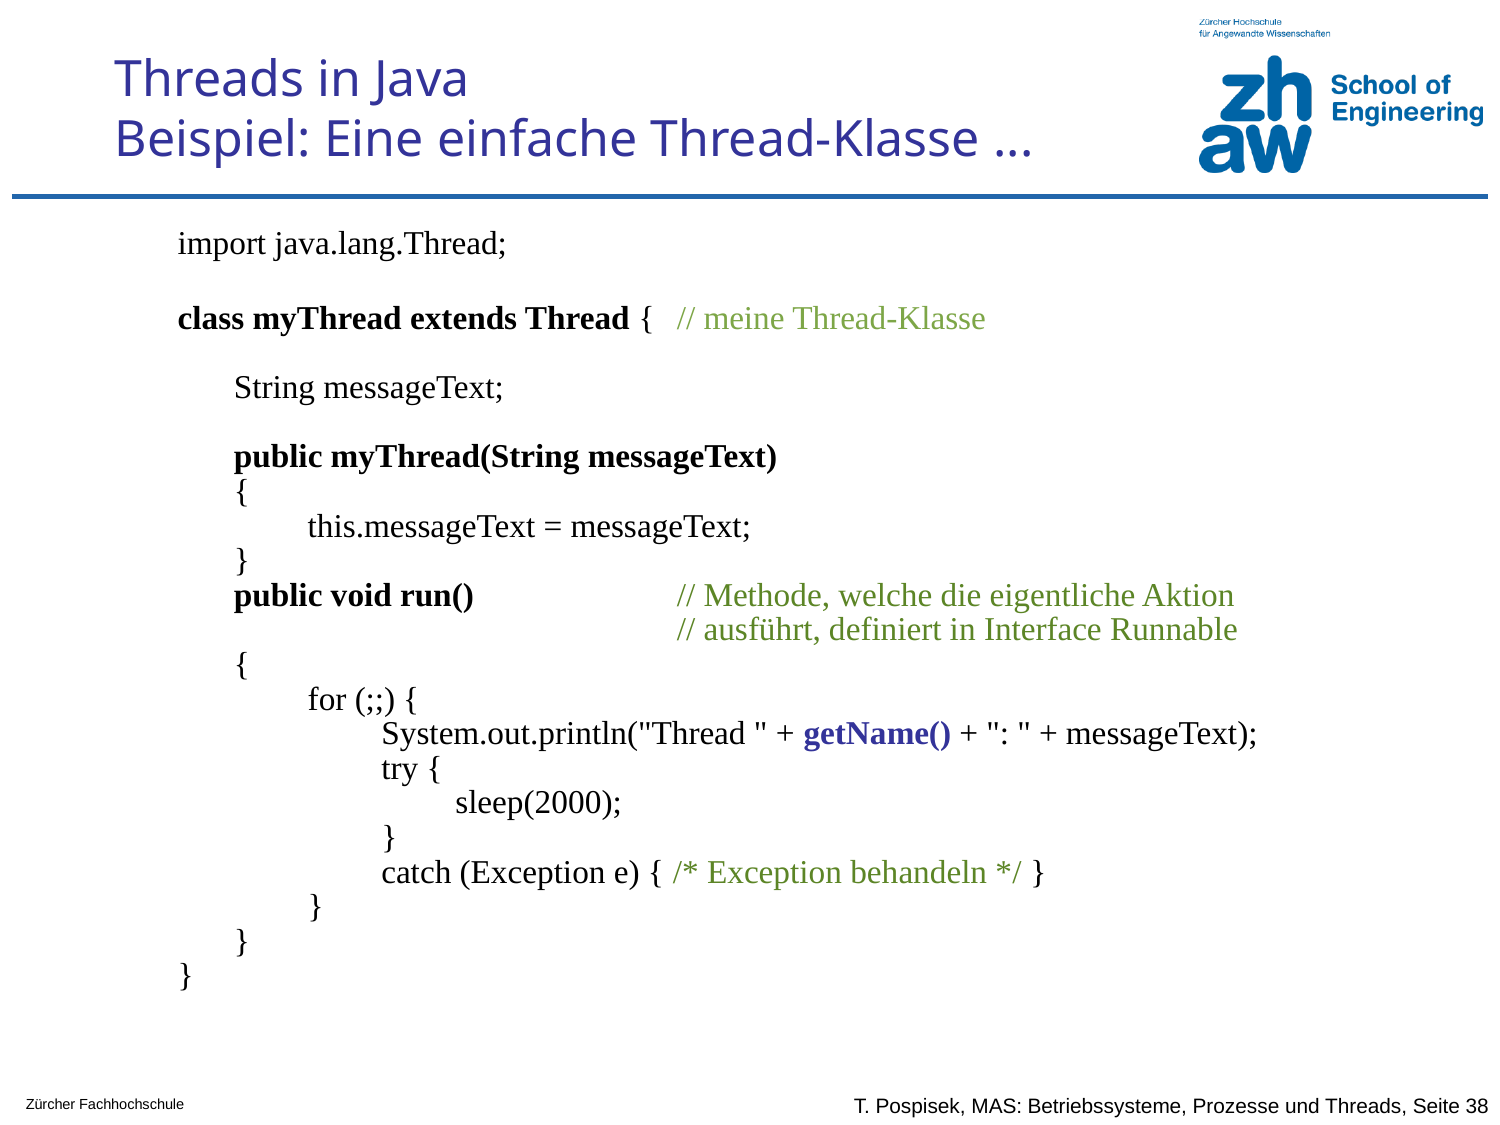

# Threads in Java Beispiel: Eine einfache Thread-Klasse ...
import java.lang.Thread;
class myThread extends Thread {	// meine Thread-Klasse
	String messageText;
	public myThread(String messageText)
	{
		this.messageText = messageText;
	}
	public void run()			// Methode, welche die eigentliche Aktion
							// ausführt, definiert in Interface Runnable
	{
		for (;;) {
			System.out.println("Thread " + getName() + ": " + messageText);
			try {
				sleep(2000);
			}
			catch (Exception e) { /* Exception behandeln */ }
	 	}
	}
}